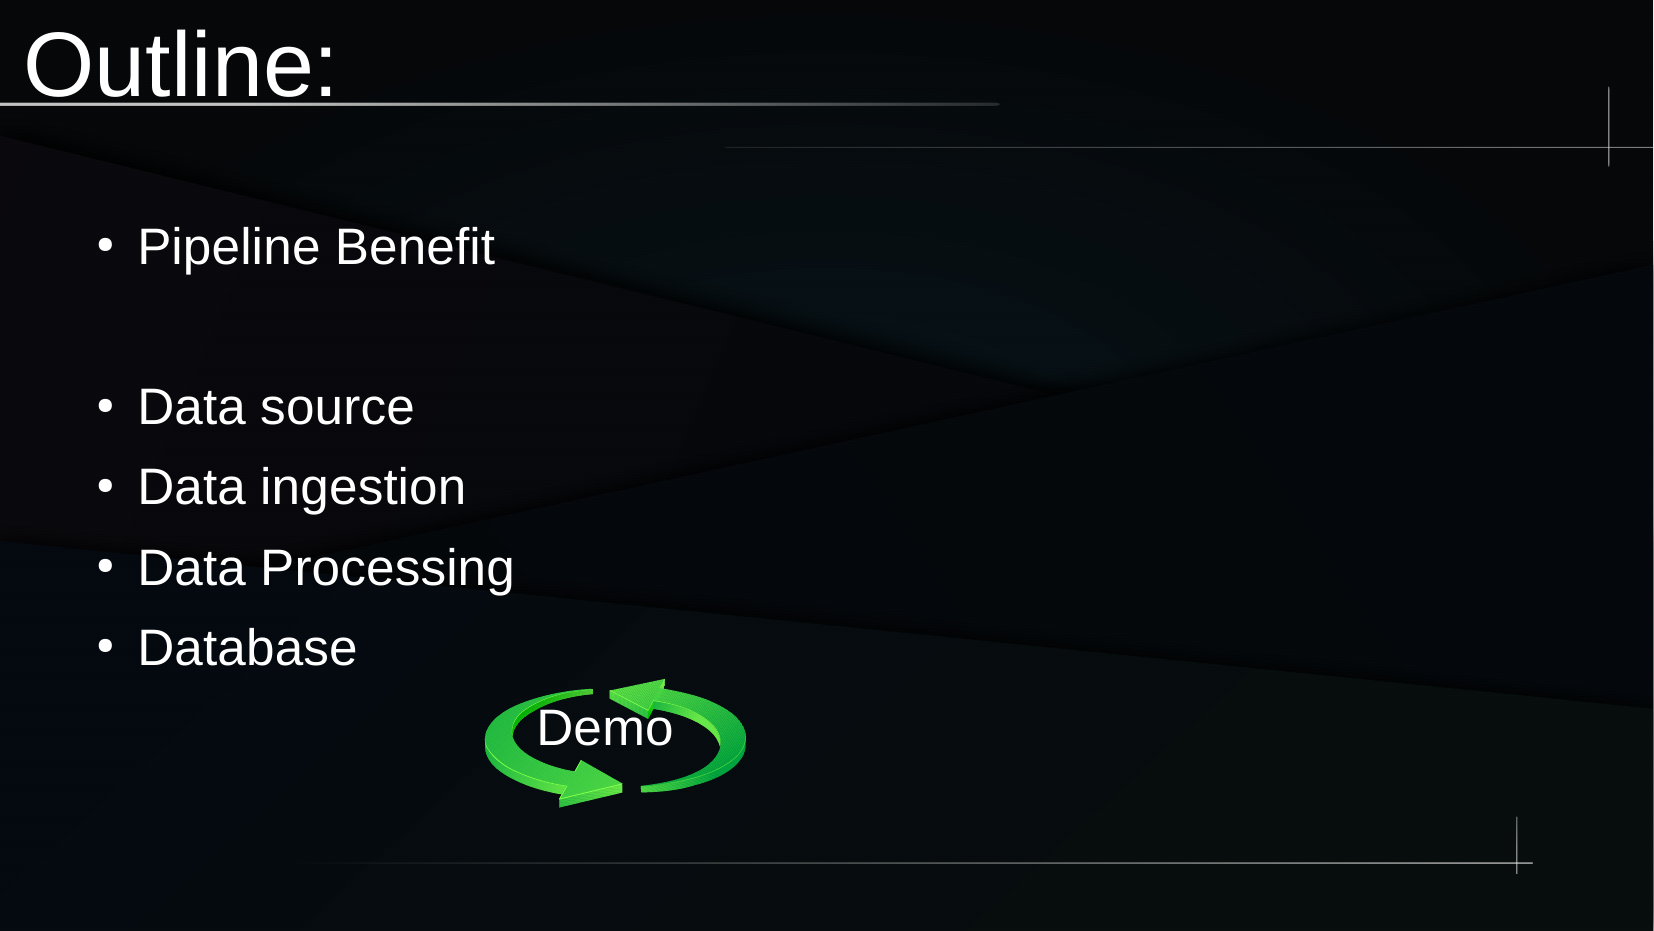

# Outline:
Pipeline Benefit
Data source
Data ingestion
Data Processing
Database
 Demo